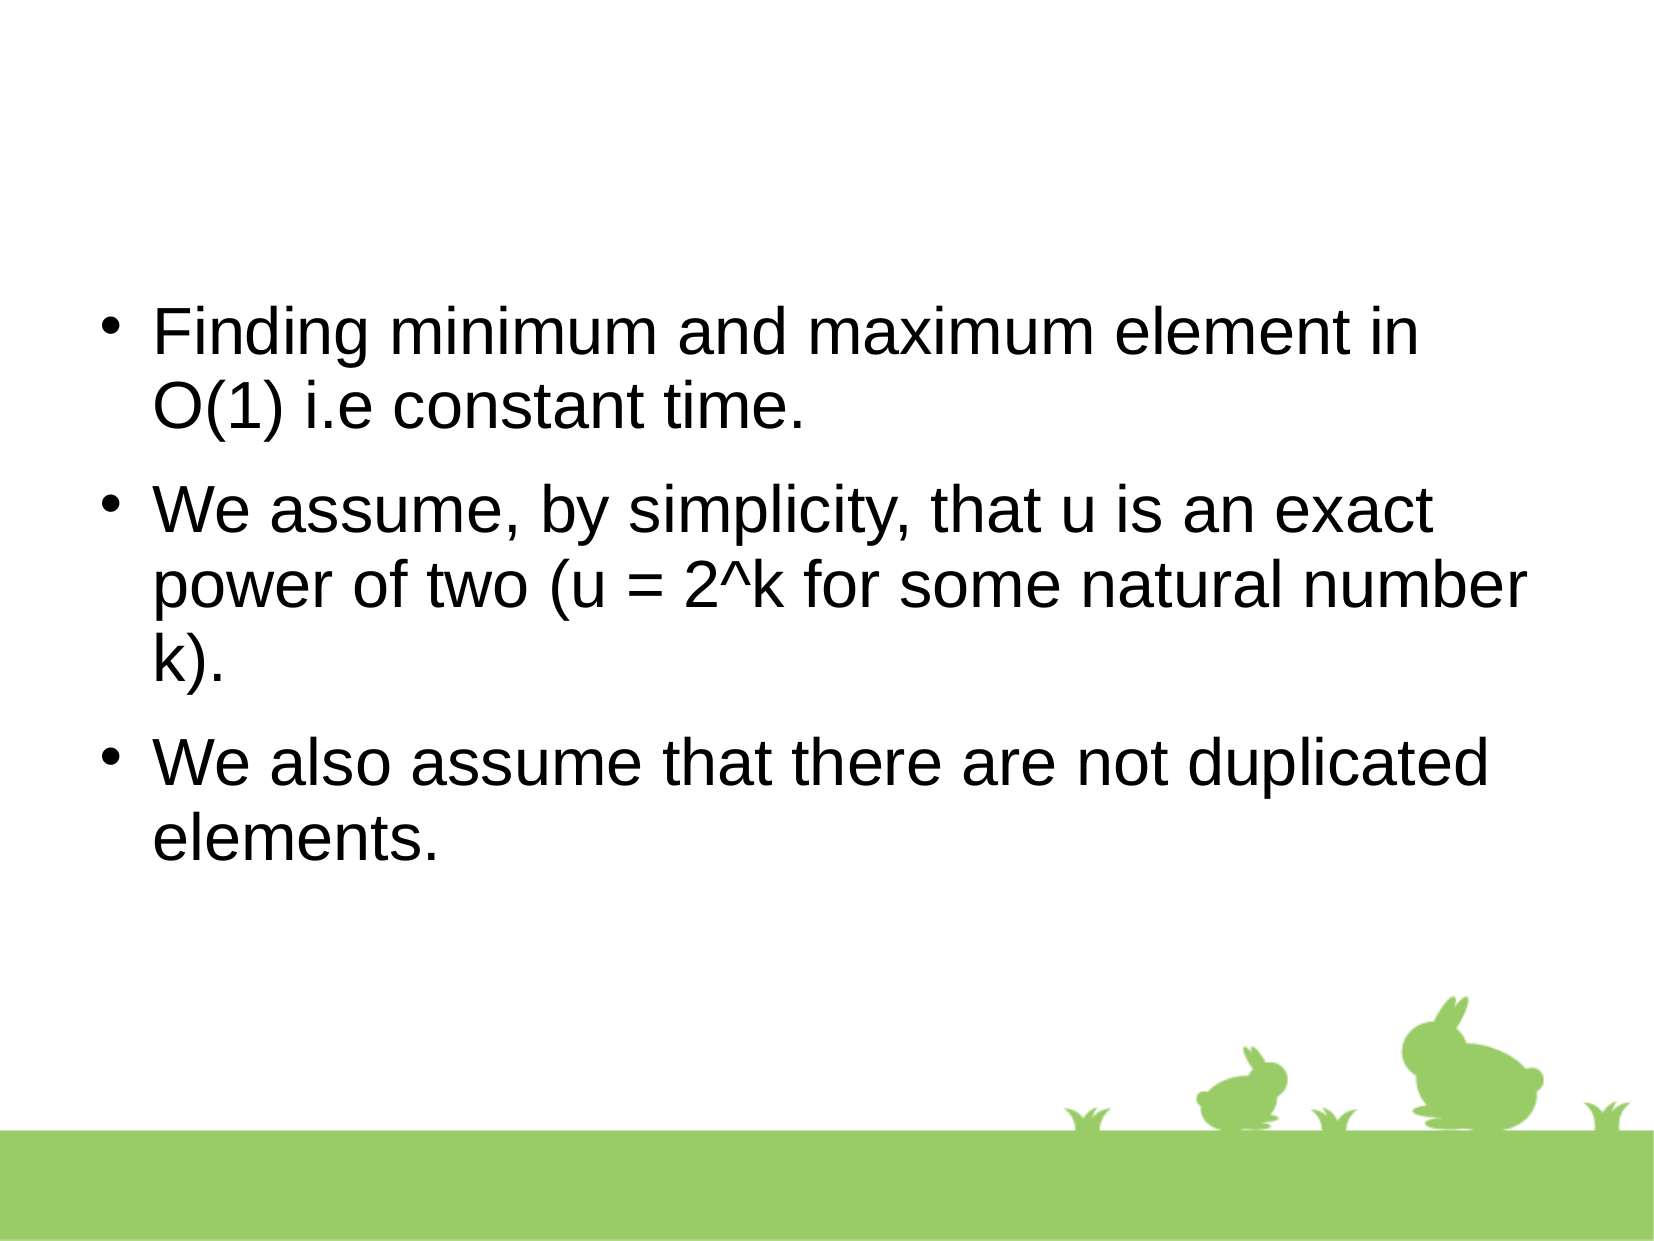

# Finding minimum and maximum element in O(1) i.e constant time.
We assume, by simplicity, that u is an exact power of two (u = 2^k for some natural number k).
We also assume that there are not duplicated elements.